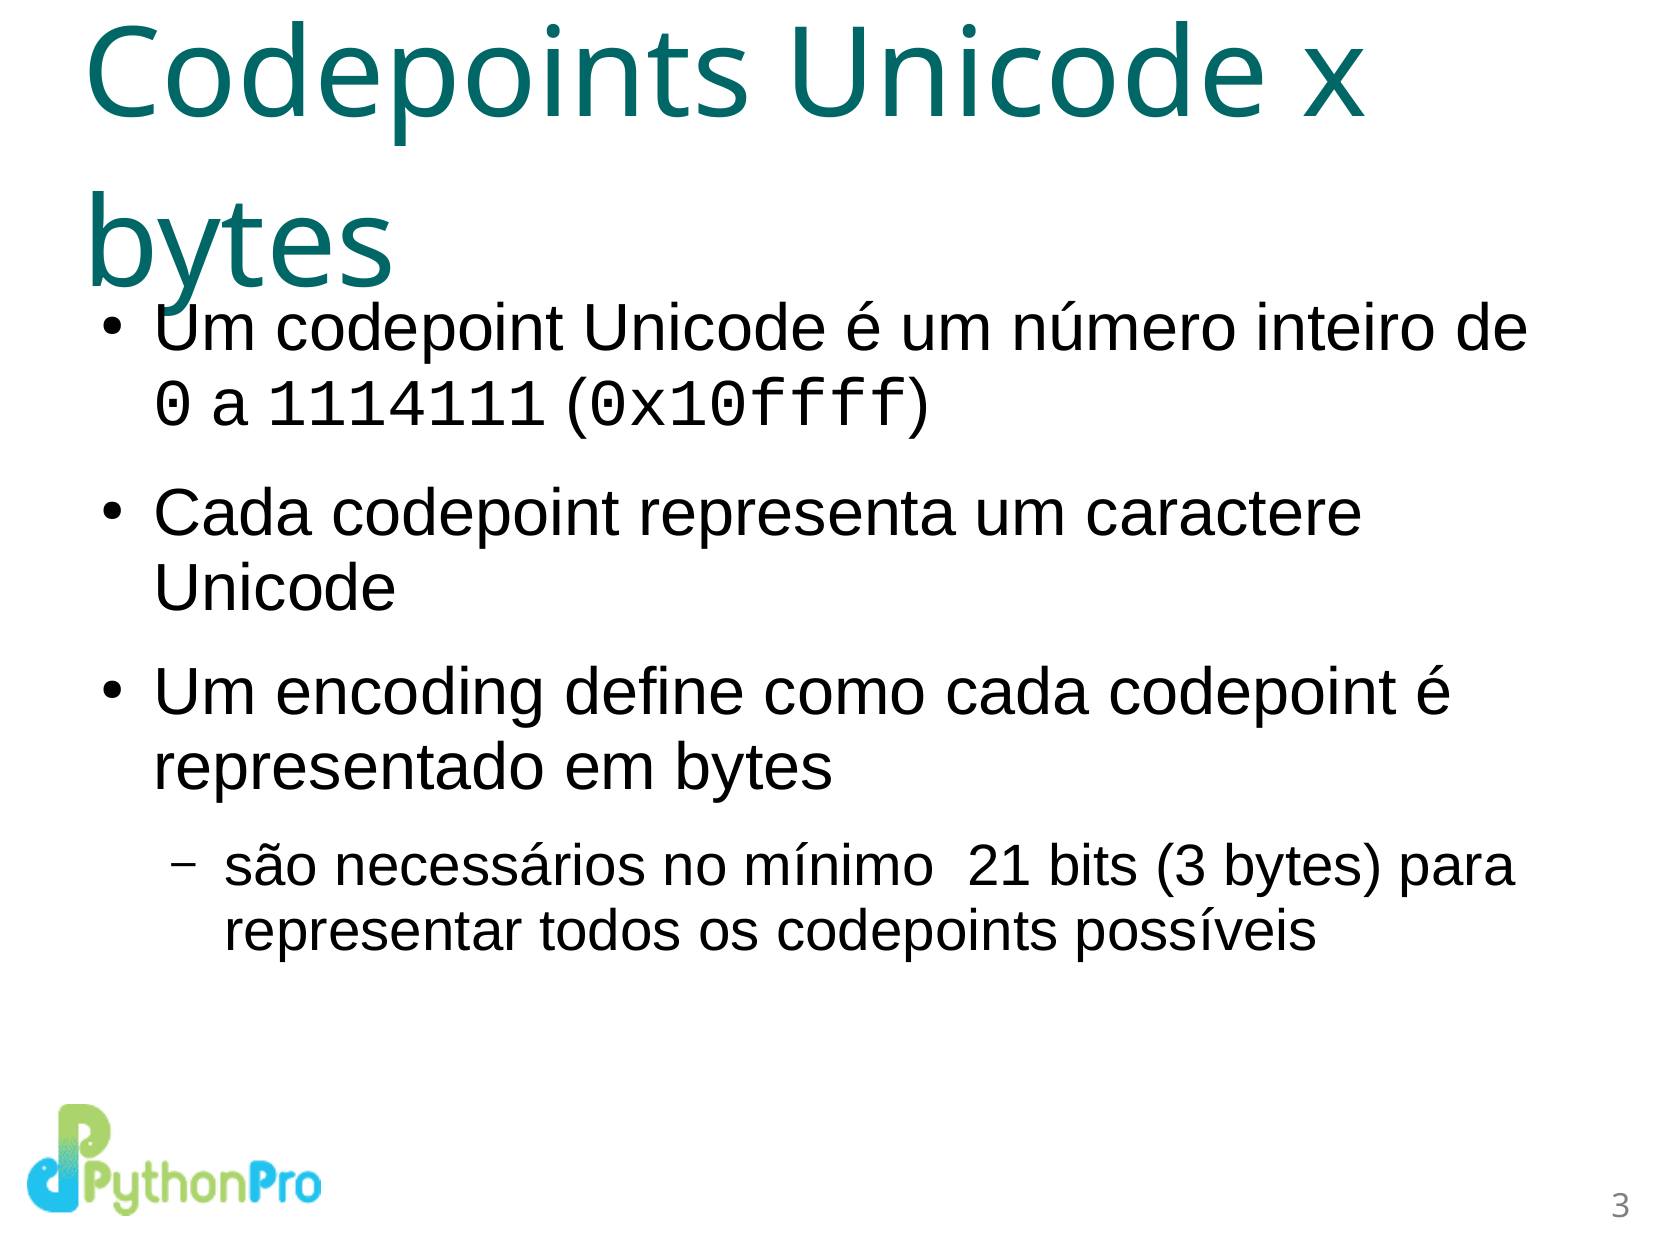

# Codepoints Unicode x bytes
Um codepoint Unicode é um número inteiro de 0 a 1114111 (0x10ffff)
Cada codepoint representa um caractere Unicode
Um encoding define como cada codepoint é representado em bytes
são necessários no mínimo 21 bits (3 bytes) para representar todos os codepoints possíveis
3